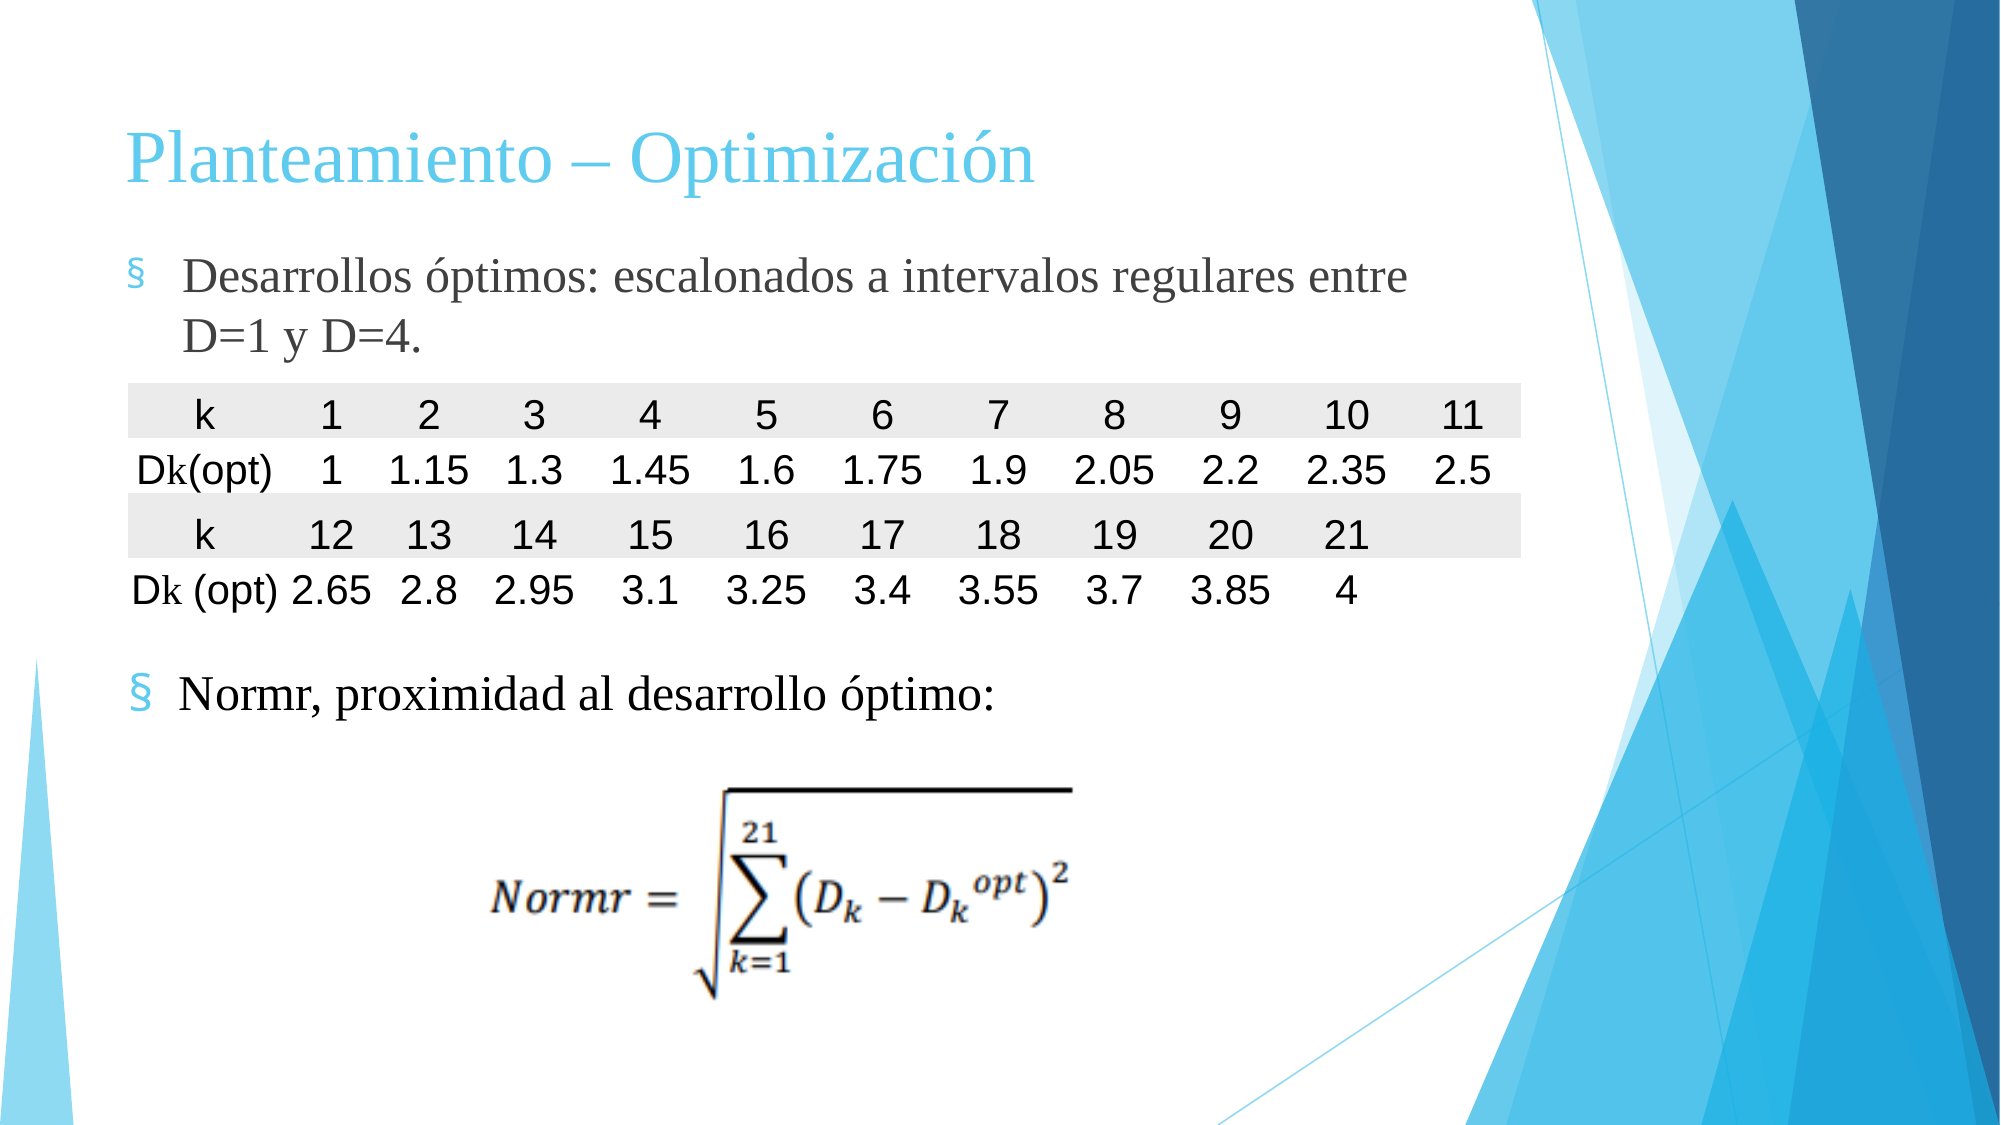

# Planteamiento – Optimización
Desarrollos óptimos: escalonados a intervalos regulares entre D=1 y D=4.
| k | 1 | 2 | 3 | 4 | 5 | 6 | 7 | 8 | 9 | 10 | 11 |
| --- | --- | --- | --- | --- | --- | --- | --- | --- | --- | --- | --- |
| Dk(opt) | 1 | 1.15 | 1.3 | 1.45 | 1.6 | 1.75 | 1.9 | 2.05 | 2.2 | 2.35 | 2.5 |
| k | 12 | 13 | 14 | 15 | 16 | 17 | 18 | 19 | 20 | 21 | |
| Dk (opt) | 2.65 | 2.8 | 2.95 | 3.1 | 3.25 | 3.4 | 3.55 | 3.7 | 3.85 | 4 | |
 Normr, proximidad al desarrollo óptimo: